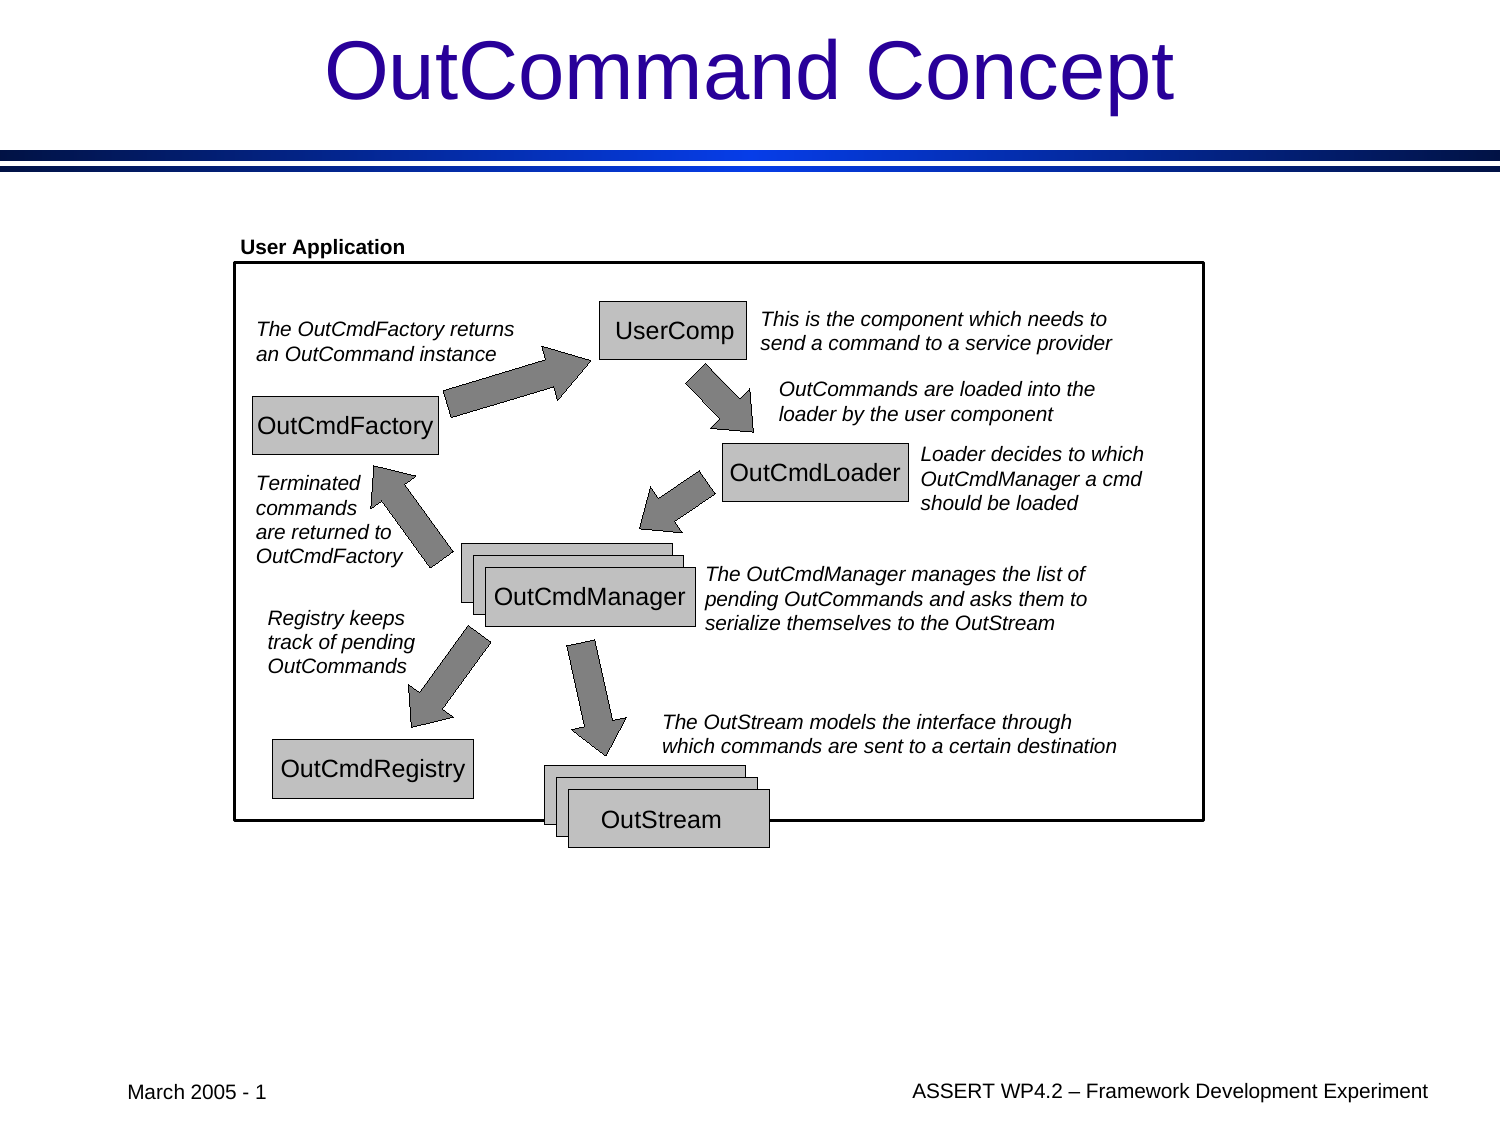

# OutCommand Concept
User Application
This is the component which needs to
send a command to a service provider
The OutCmdFactory returns
an OutCommand instance
UserComp
OutCommands are loaded into the
loader by the user component
OutCmdFactory
Loader decides to which
OutCmdManager a cmd
should be loaded
OutCmdLoader
Terminated
commands
are returned to
OutCmdFactory
The OutCmdManager manages the list of
pending OutCommands and asks them to
serialize themselves to the OutStream
OutCmdManager
Registry keeps
track of pending
OutCommands
The OutStream models the interface through
which commands are sent to a certain destination
OutCmdRegistry
OutStream